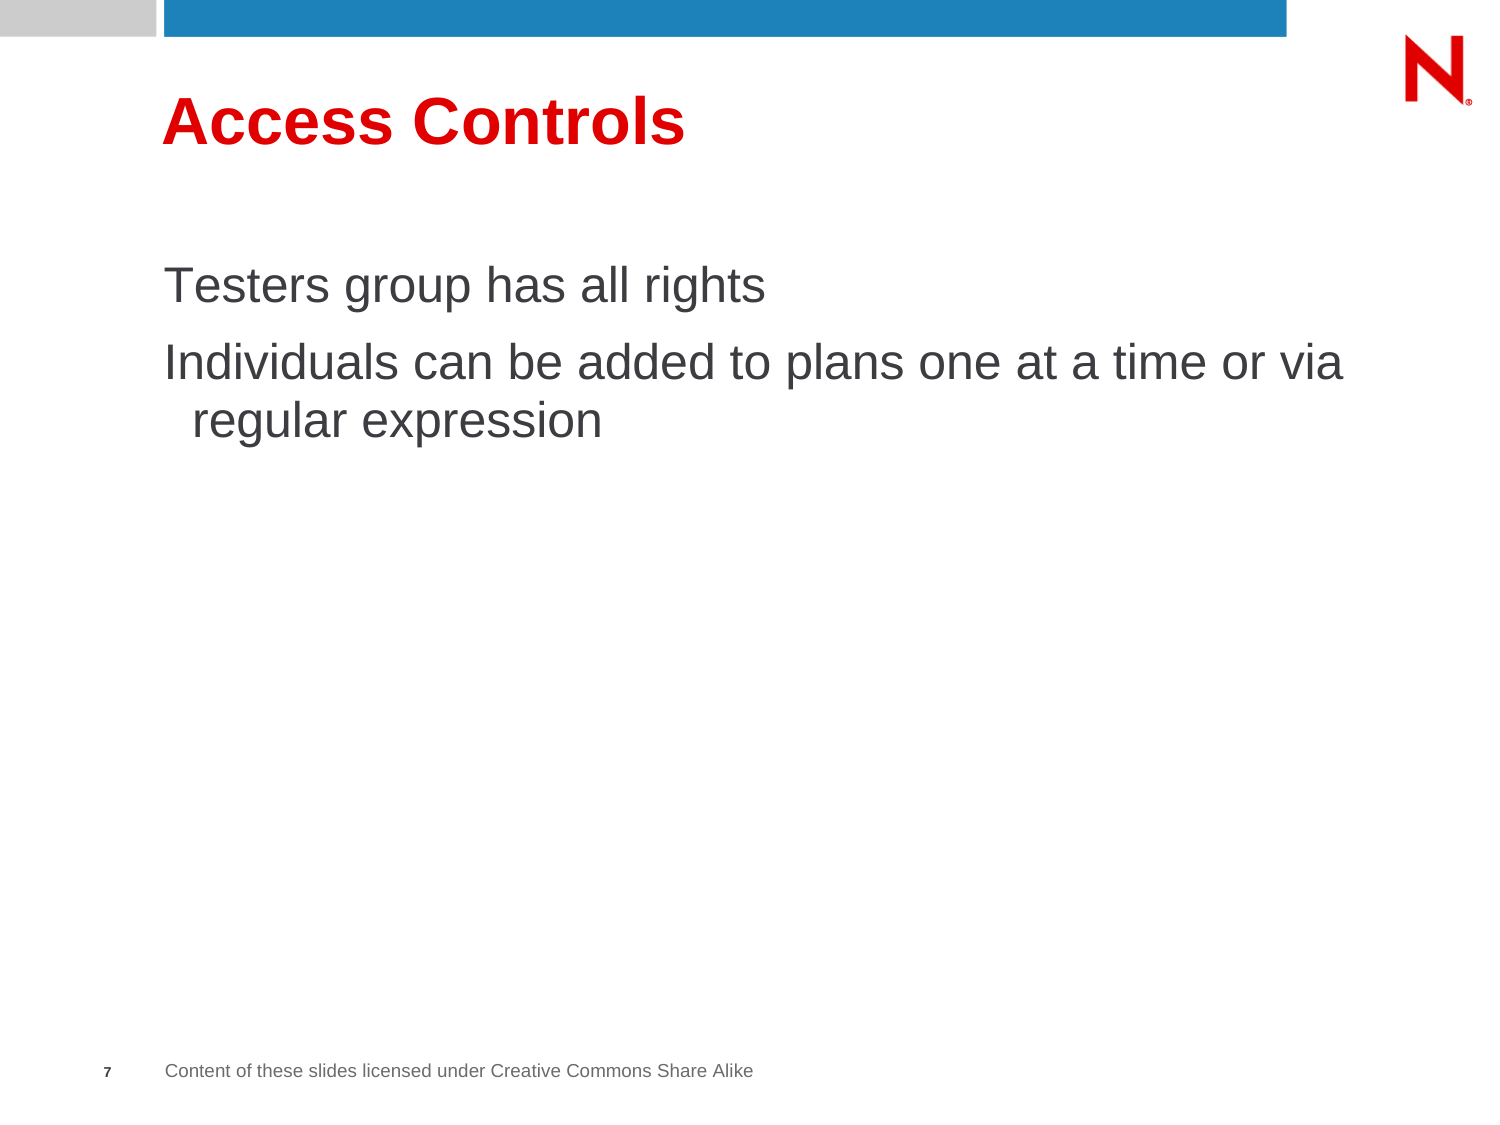

# Access Controls
Testers group has all rights
Individuals can be added to plans one at a time or via regular expression